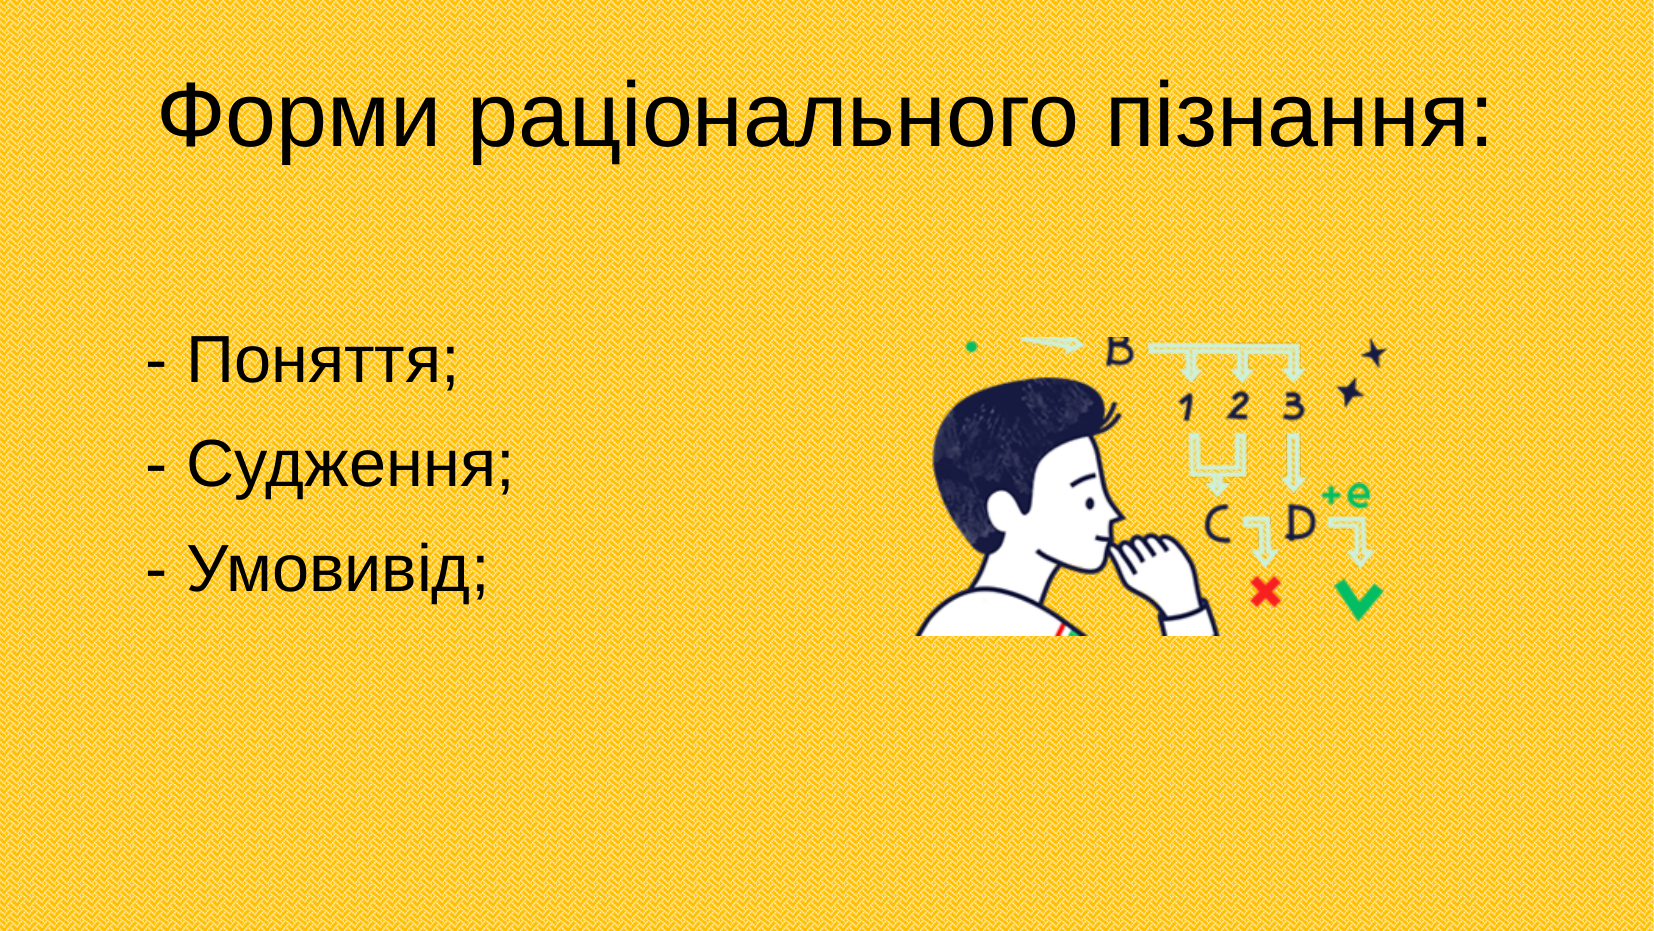

# Форми раціонального пізнання:
- Поняття;
- Судження;
- Умовивід;